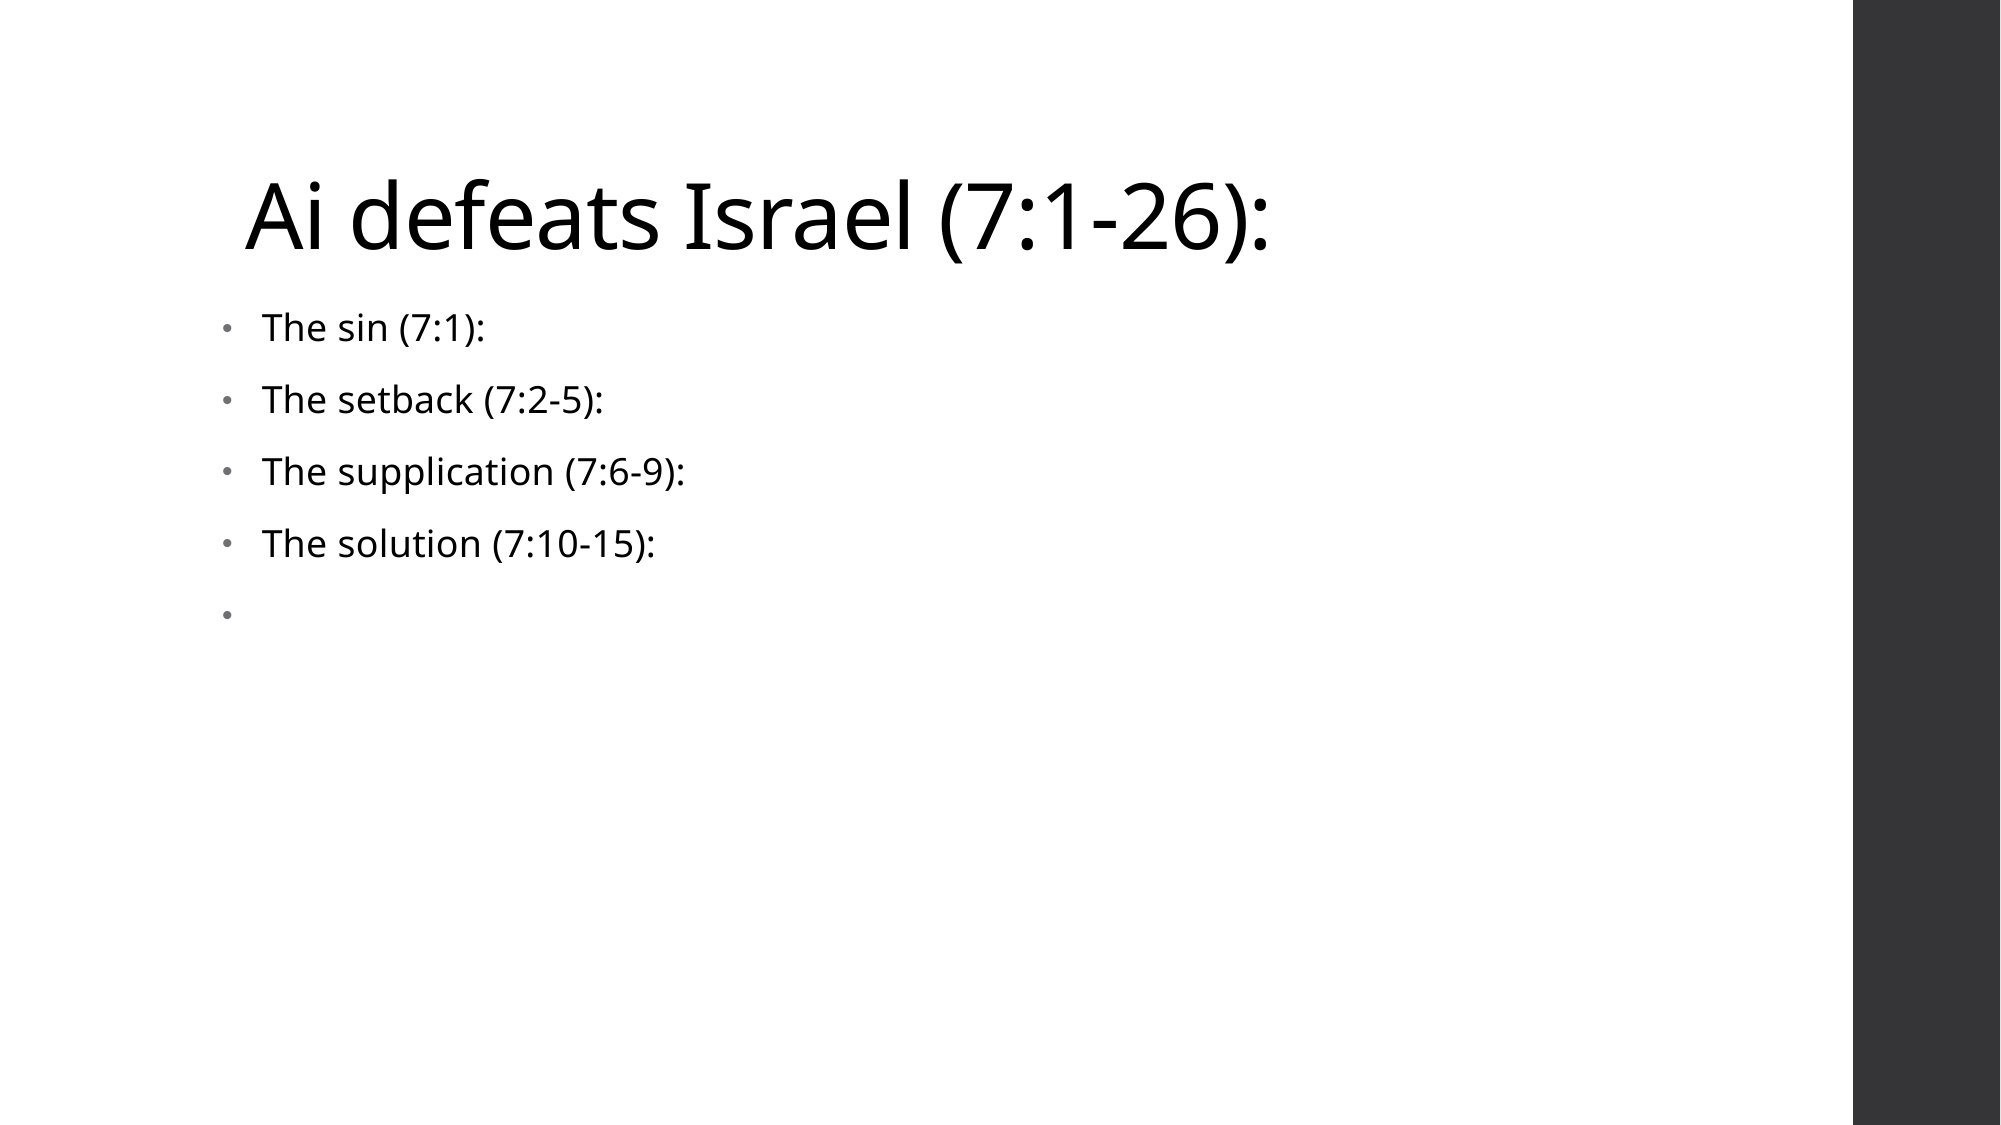

# Ai defeats Israel (7:1-26):
 The sin (7:1):
 The setback (7:2-5):
 The supplication (7:6-9):
 The solution (7:10-15):